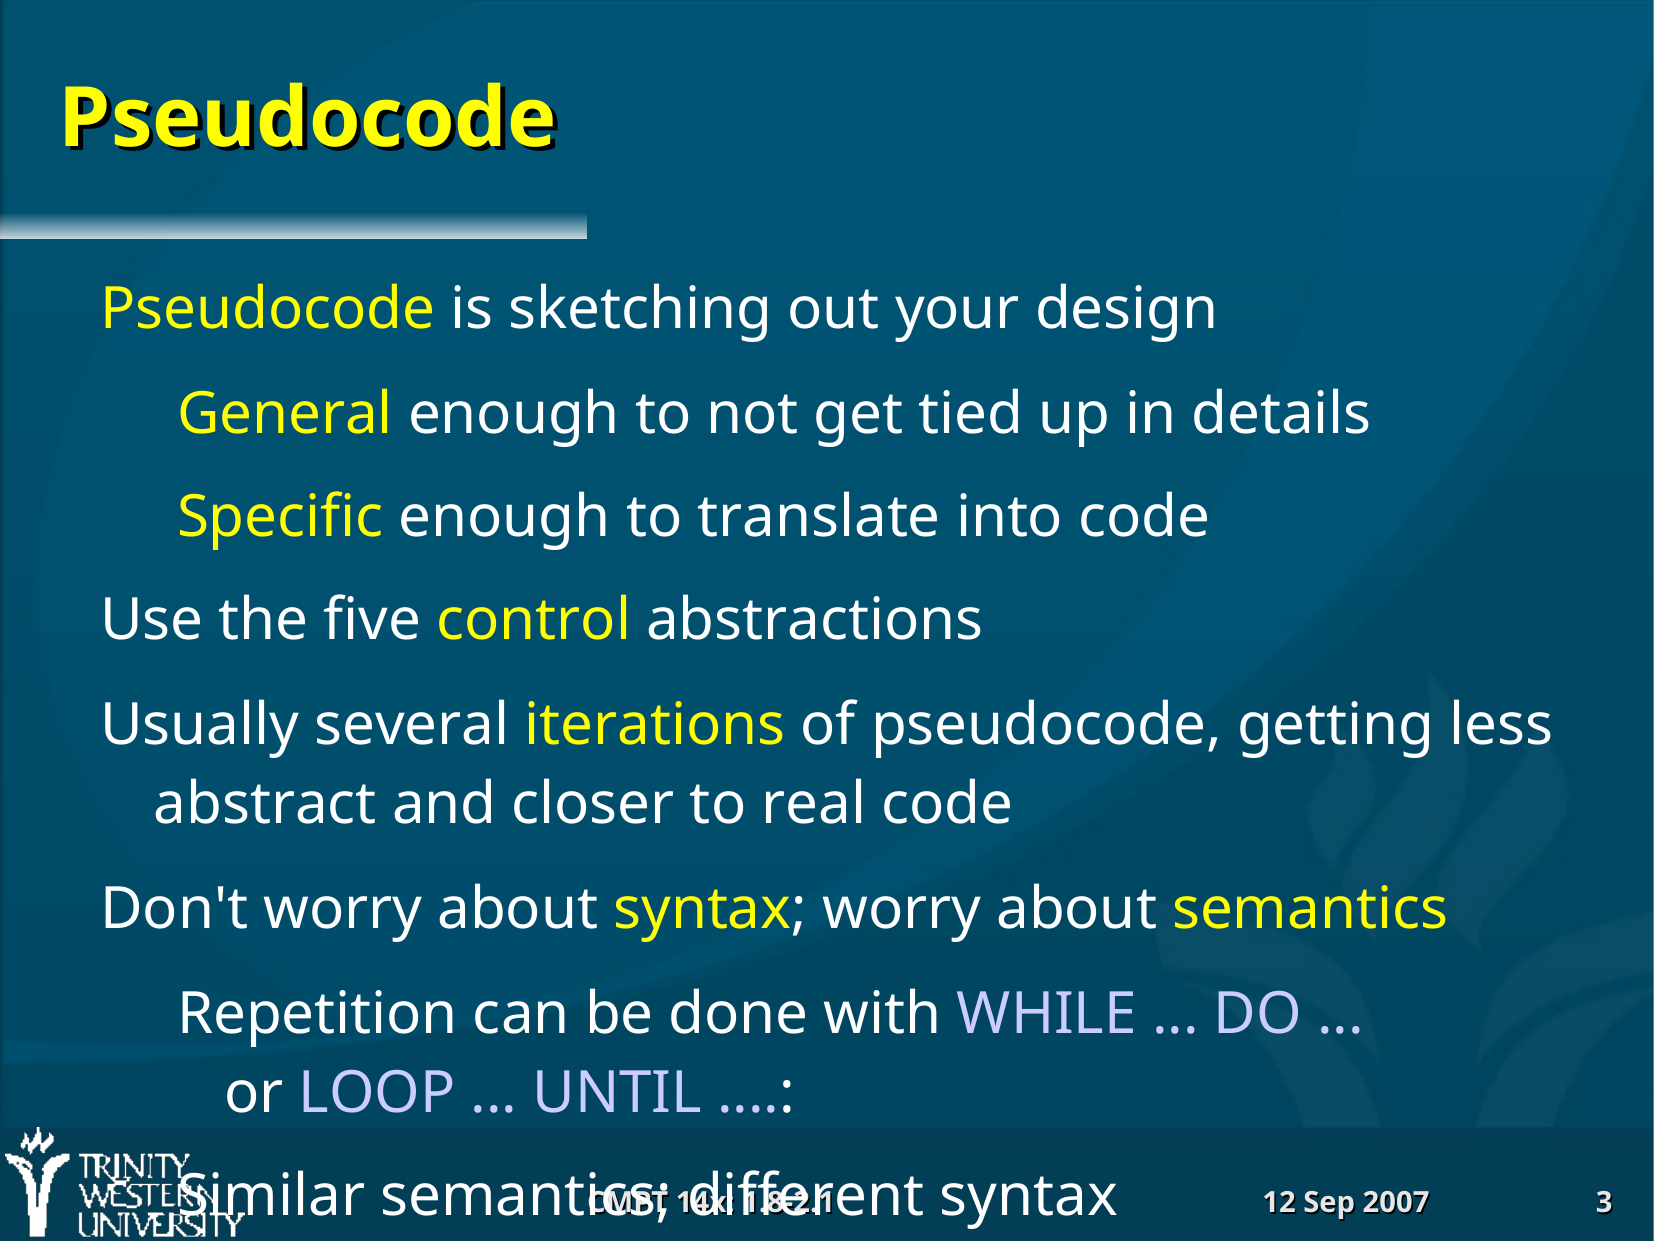

# Pseudocode
Pseudocode is sketching out your design
General enough to not get tied up in details
Specific enough to translate into code
Use the five control abstractions
Usually several iterations of pseudocode, getting less abstract and closer to real code
Don't worry about syntax; worry about semantics
Repetition can be done with WHILE ... DO ...
or LOOP ... UNTIL ....:
Similar semantics; different syntax
CMPT 14x: 1.8-2.1
12 Sep 2007
3